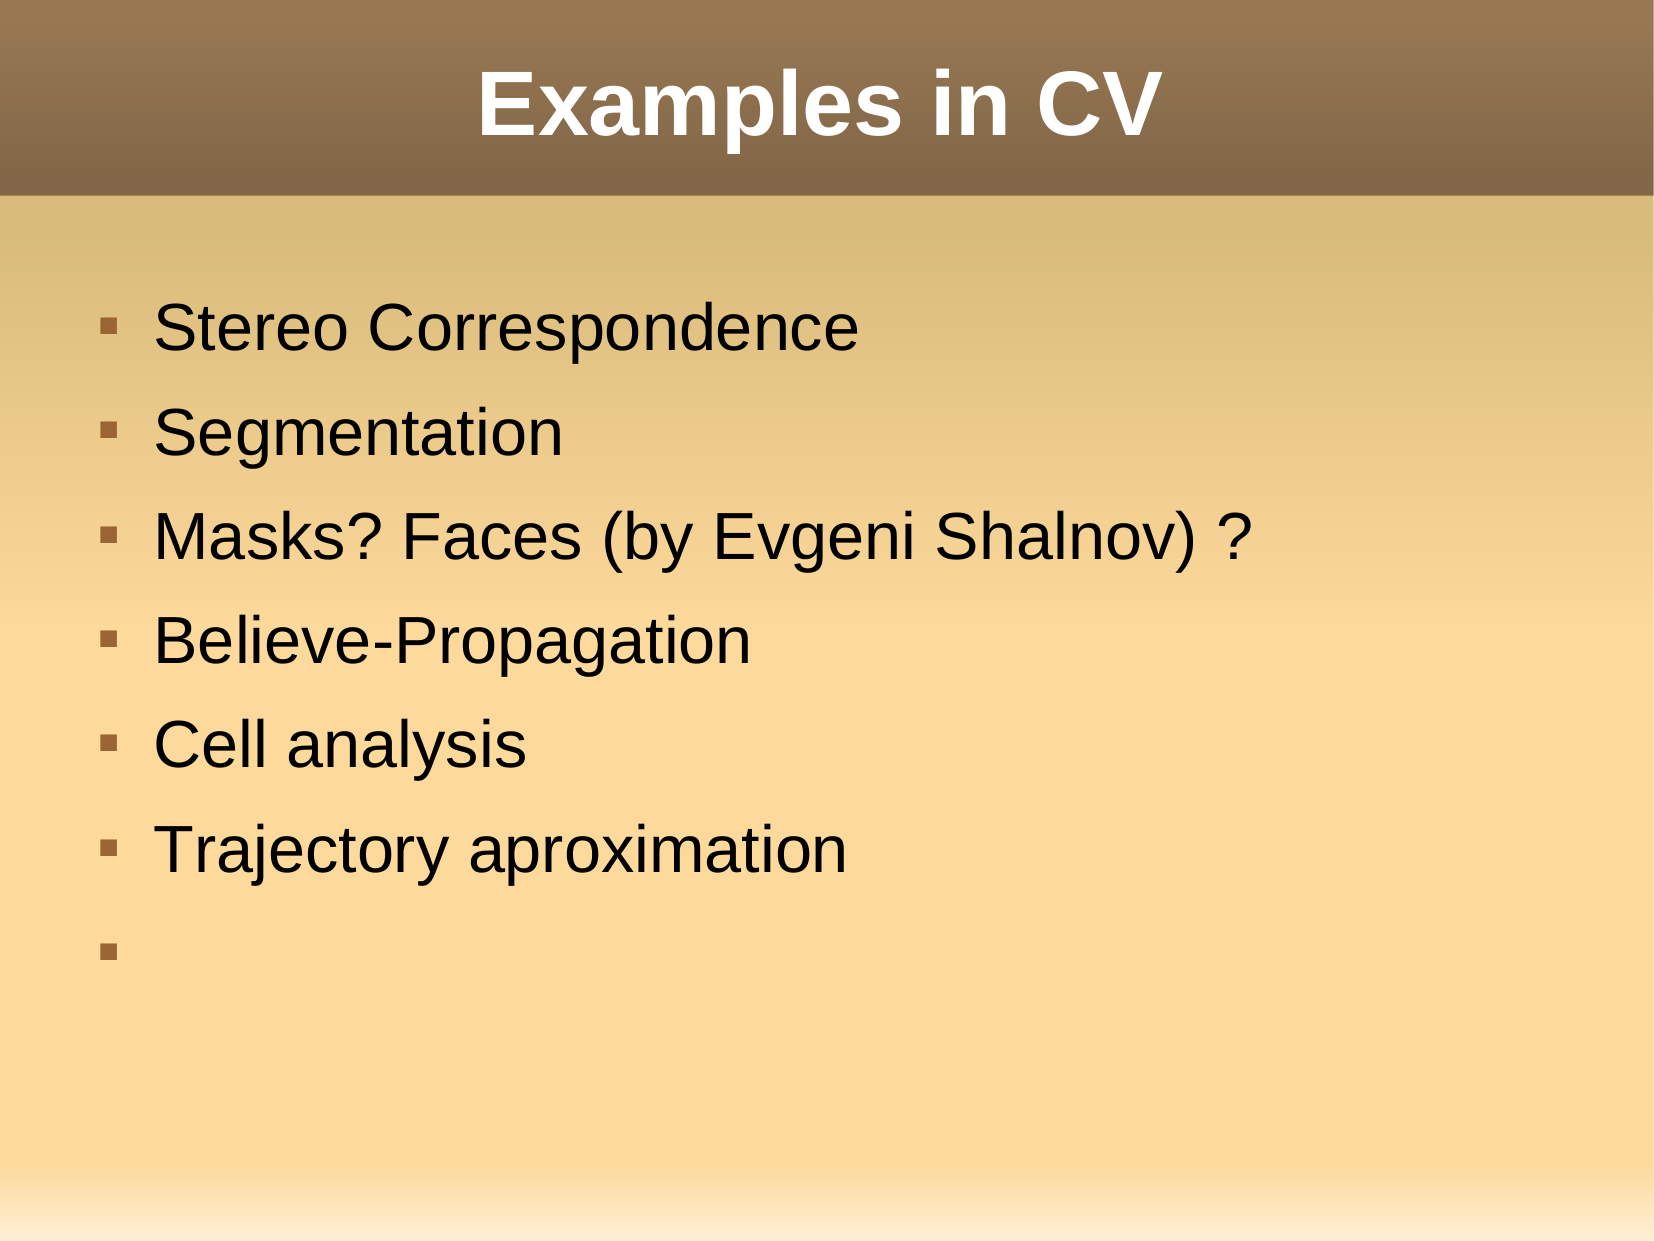

# Examples in CV
Stereo Correspondence
Segmentation
Masks? Faces (by Evgeni Shalnov) ?
Believe-Propagation
Cell analysis
Trajectory aproximation